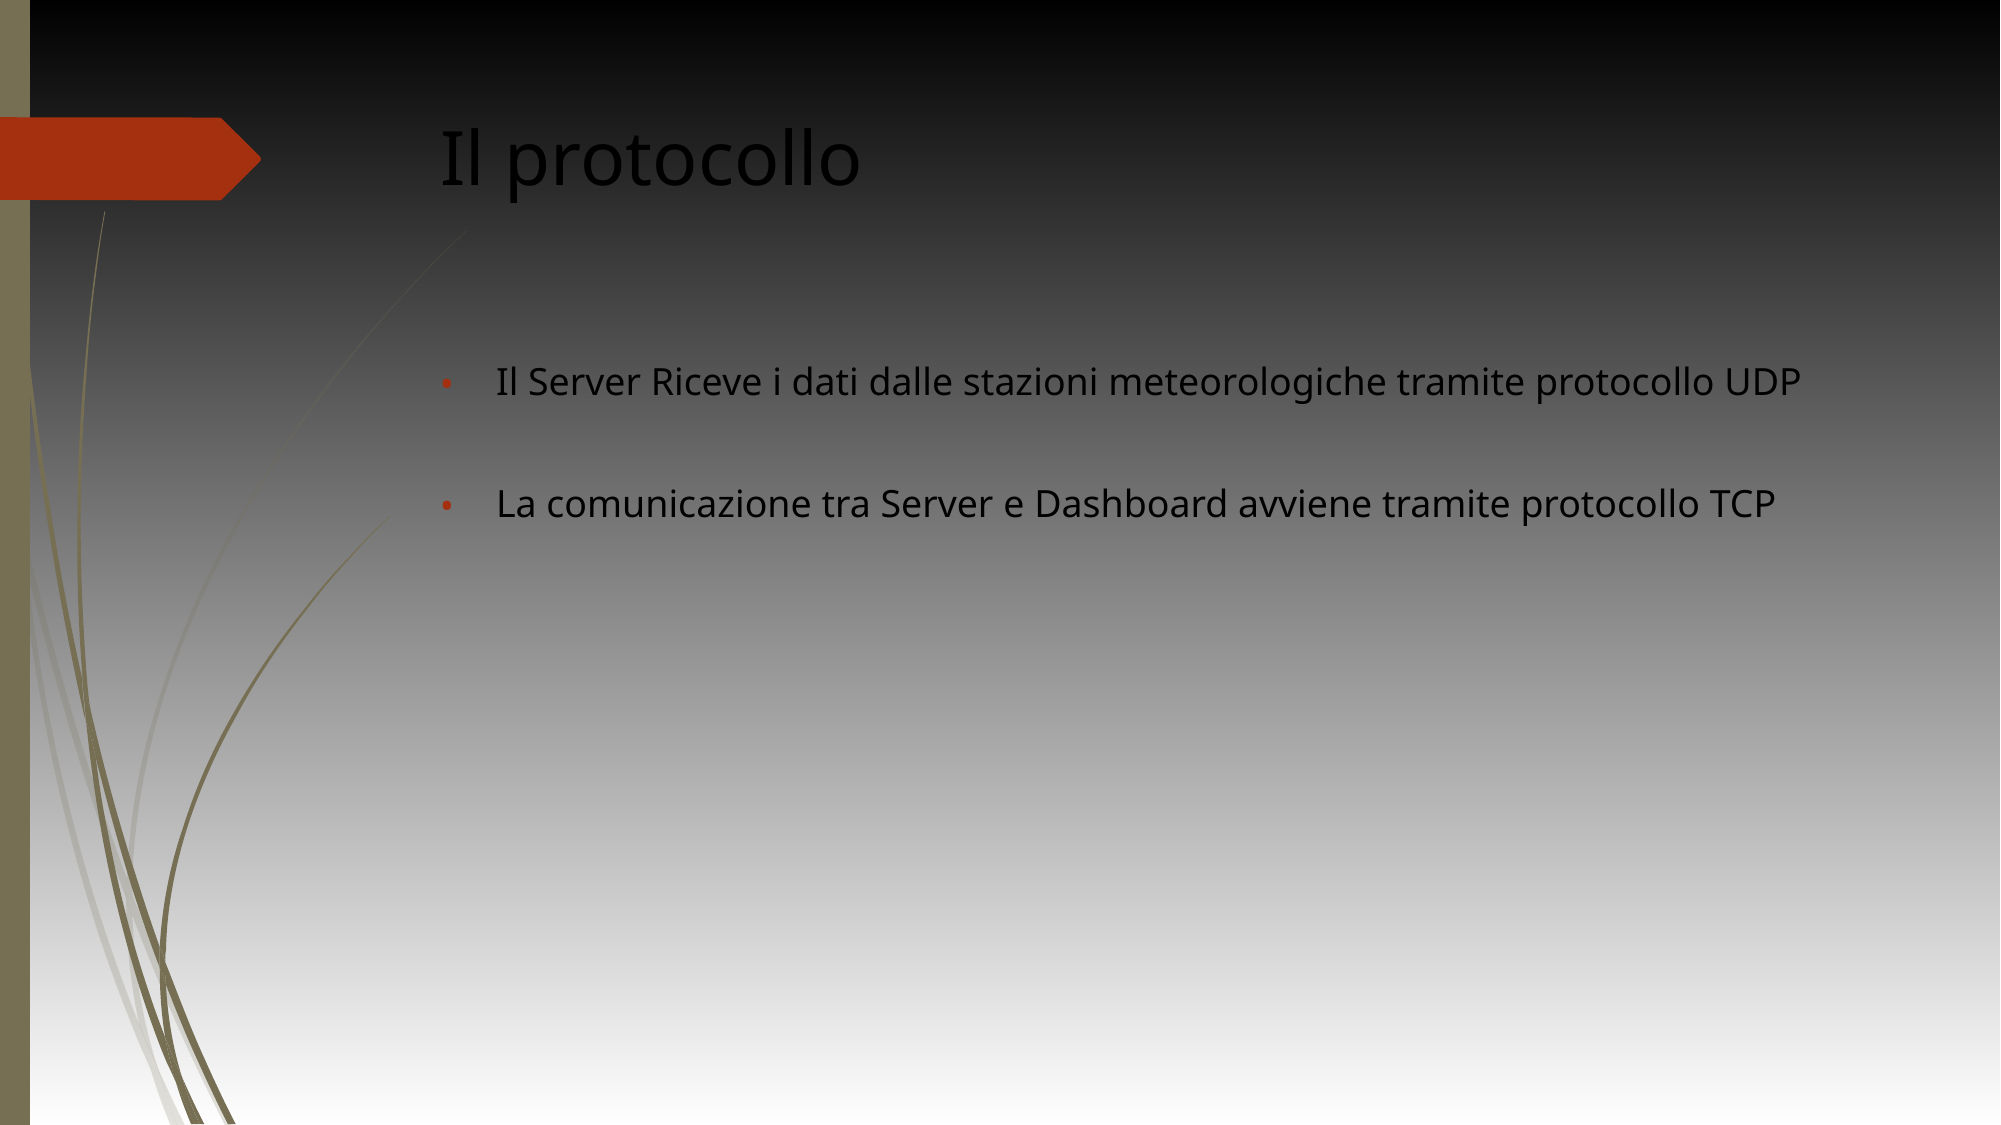

# Il protocollo
Il Server Riceve i dati dalle stazioni meteorologiche tramite protocollo UDP
La comunicazione tra Server e Dashboard avviene tramite protocollo TCP